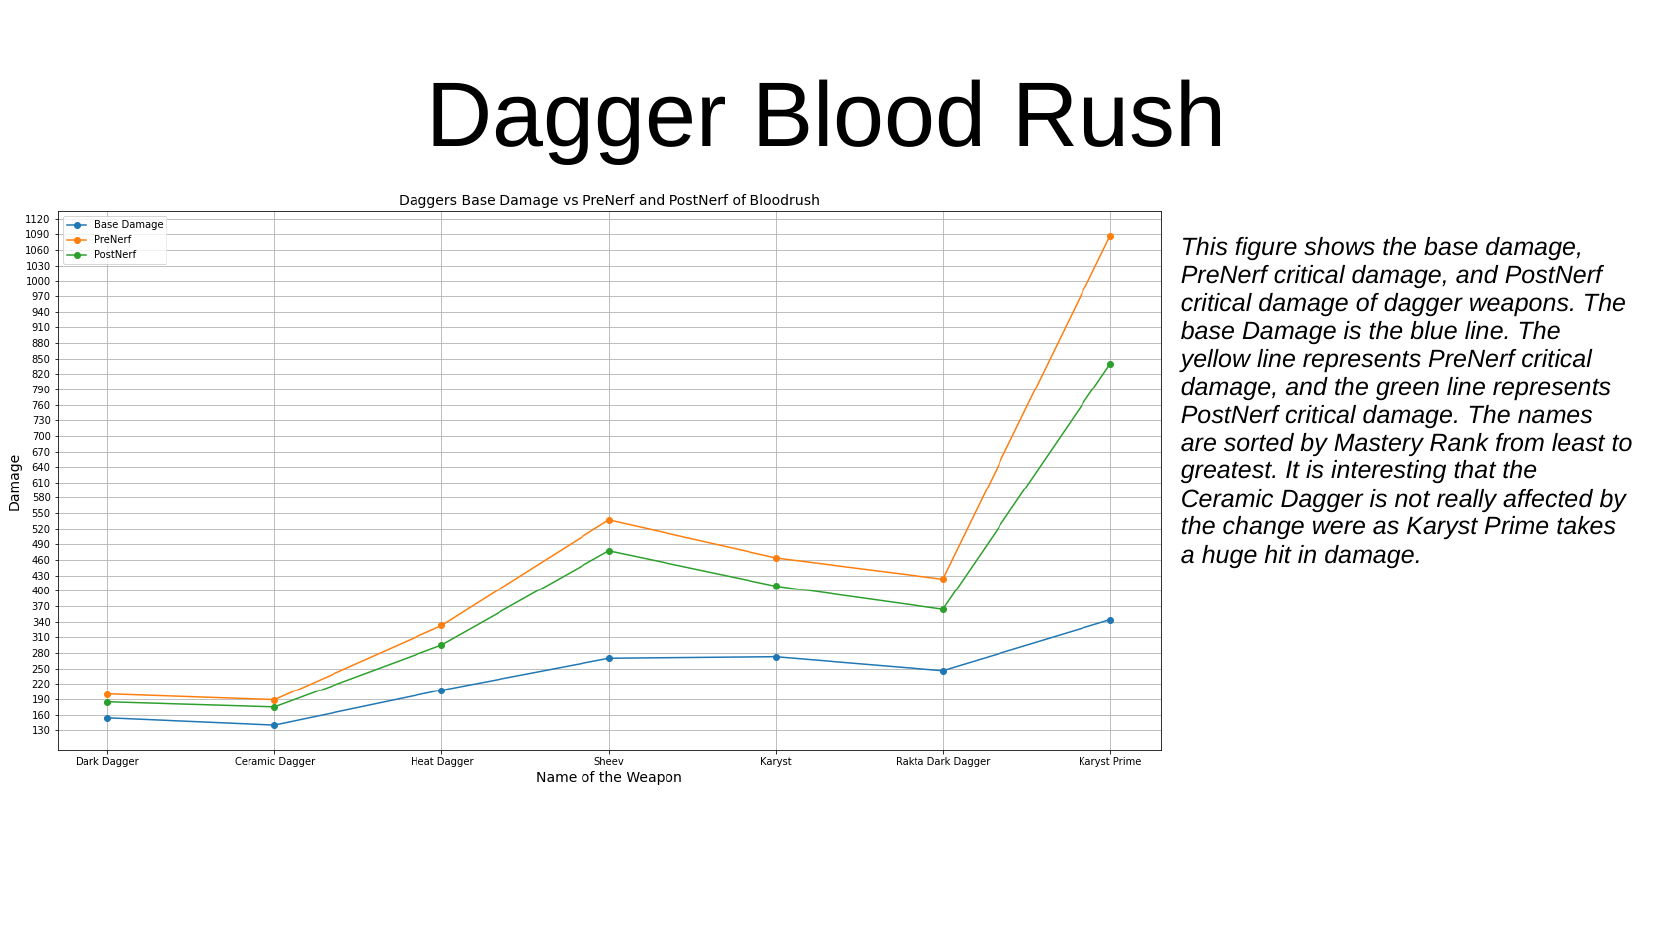

# Dagger Blood Rush
This figure shows the base damage, PreNerf critical damage, and PostNerf critical damage of dagger weapons. The base Damage is the blue line. The yellow line represents PreNerf critical damage, and the green line represents PostNerf critical damage. The names are sorted by Mastery Rank from least to greatest. It is interesting that the Ceramic Dagger is not really affected by the change were as Karyst Prime takes a huge hit in damage.